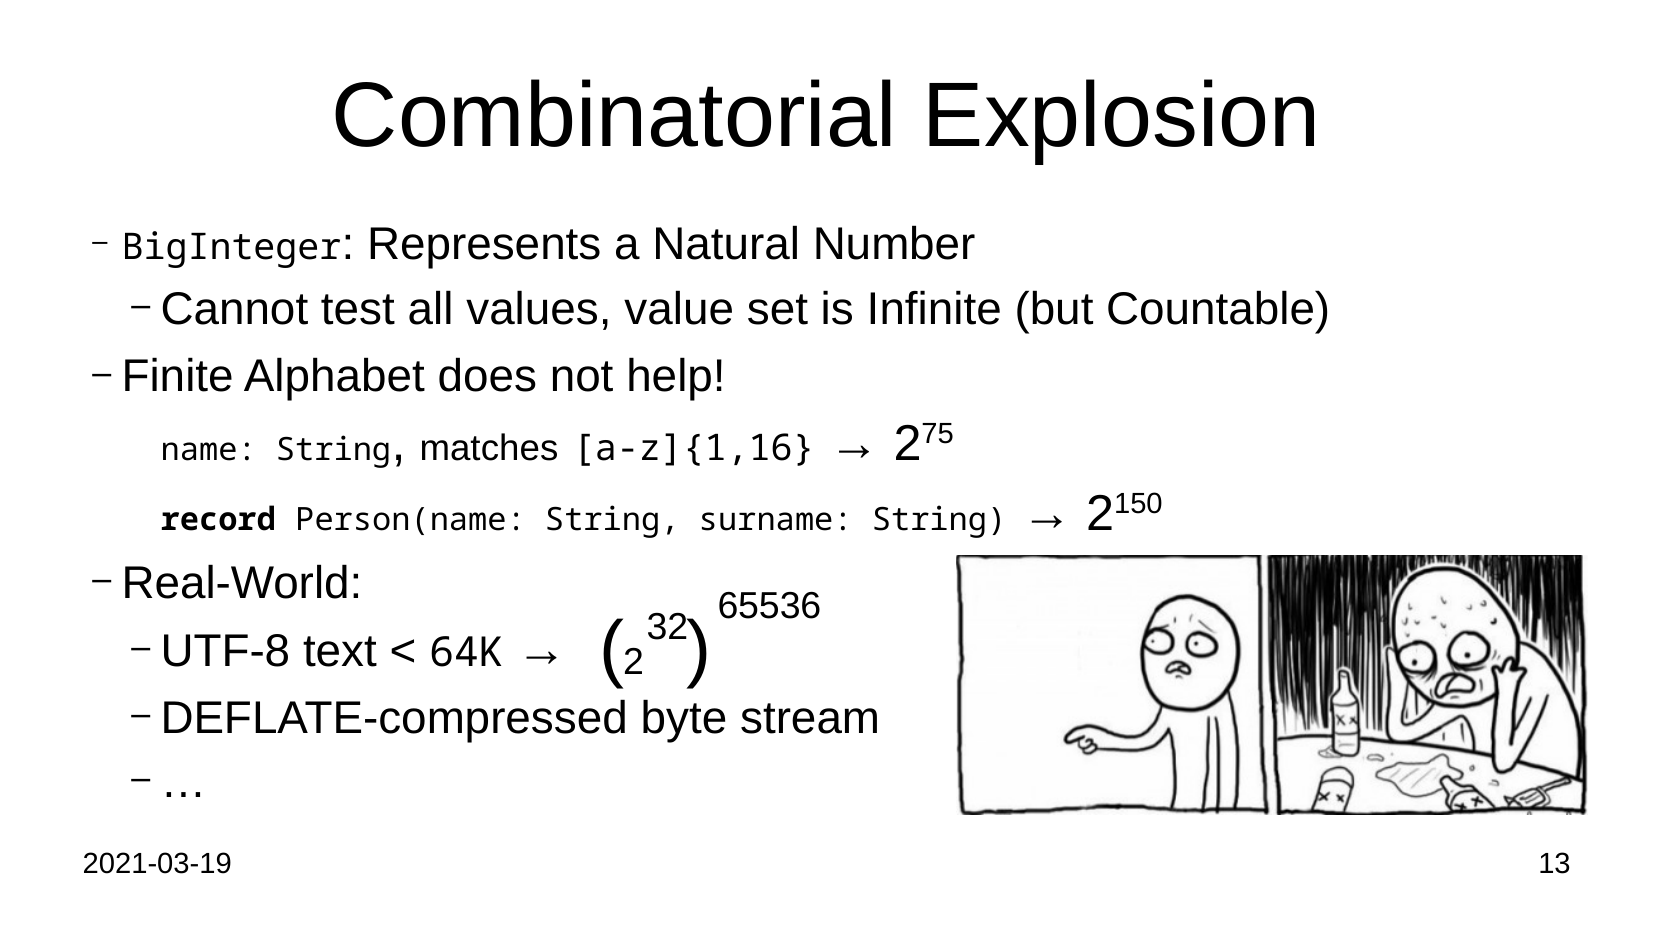

# Combinatorial Explosion
BigInteger: Represents a Natural Number
Cannot test all values, value set is Infinite (but Countable)
Finite Alphabet does not help!
name: String, matches [a-z]{1,16} → 275
record Person(name: String, surname: String) → 2150
Real-World:
UTF-8 text < 64K →
DEFLATE-compressed byte stream
…
65536
( )
32
2
2021-03-19
13